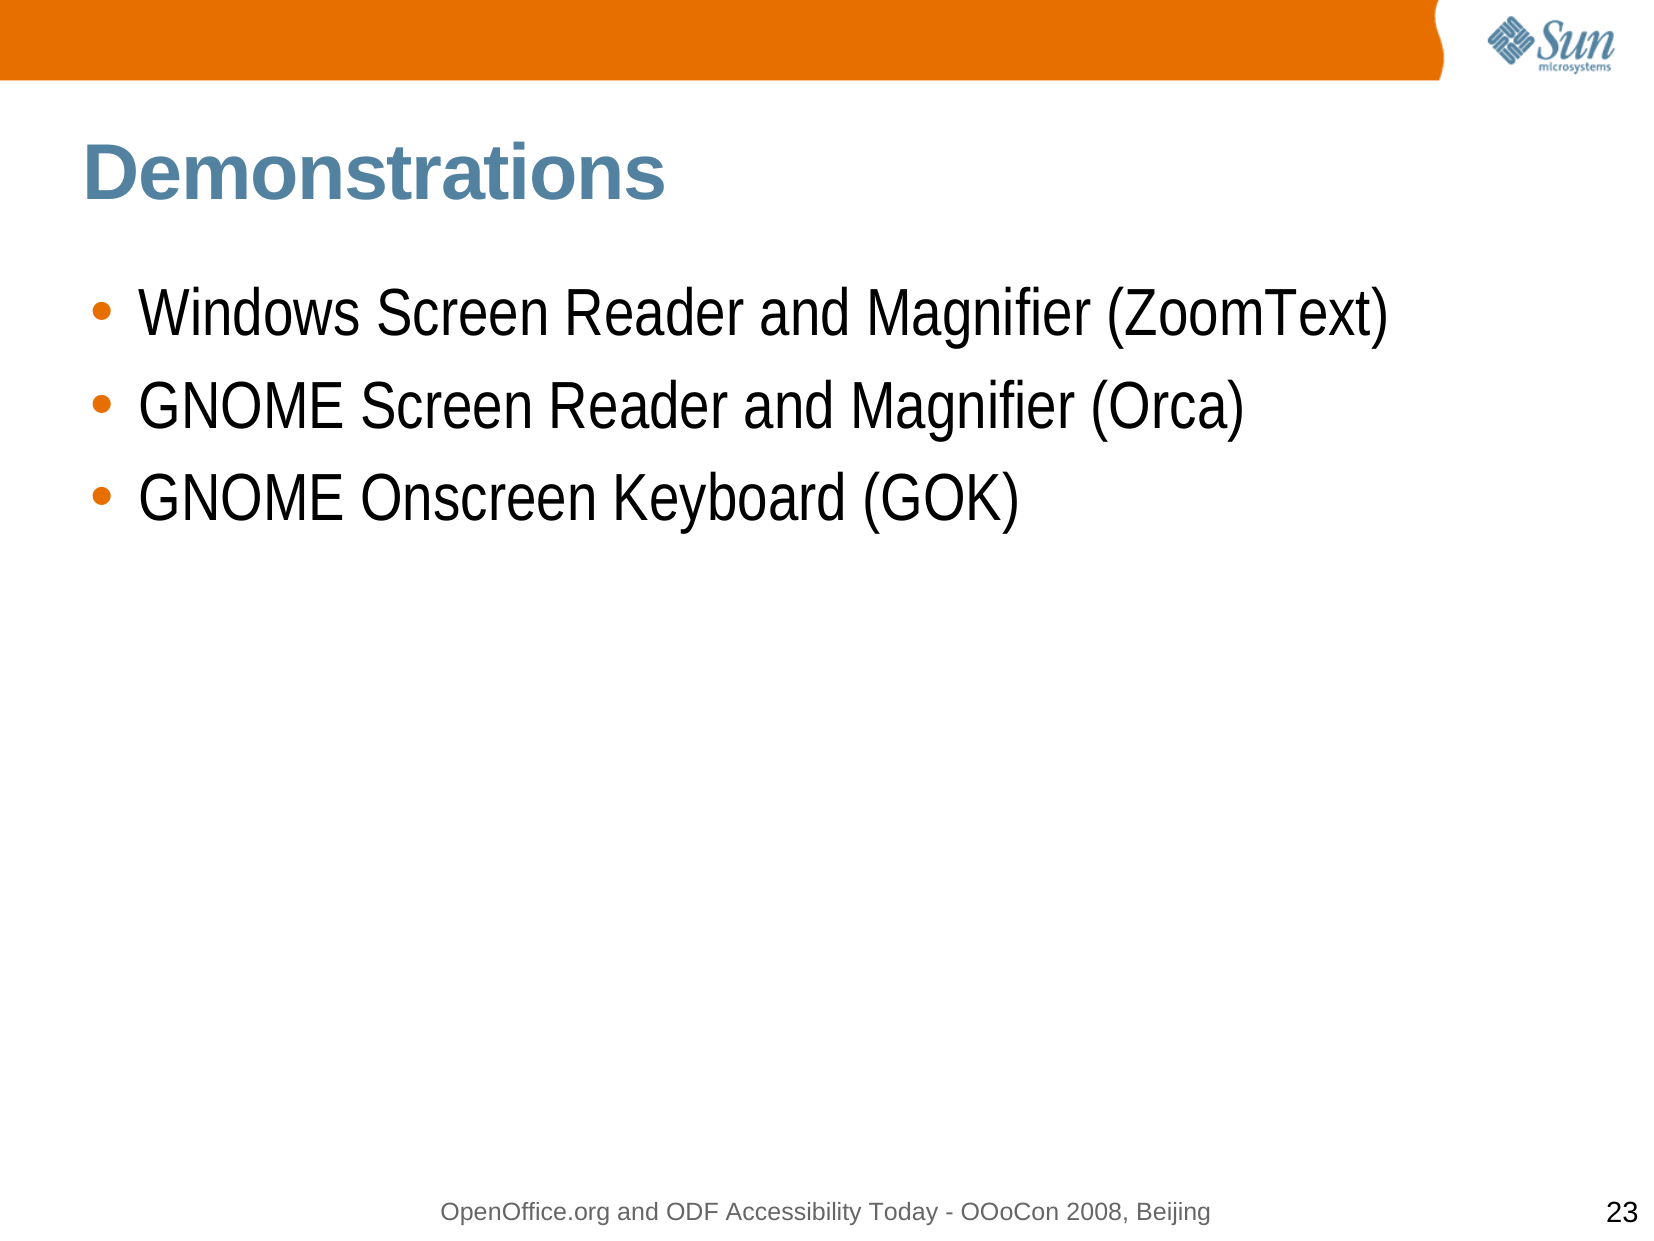

# Demonstrations
Windows Screen Reader and Magnifier (ZoomText)
GNOME Screen Reader and Magnifier (Orca)
GNOME Onscreen Keyboard (GOK)